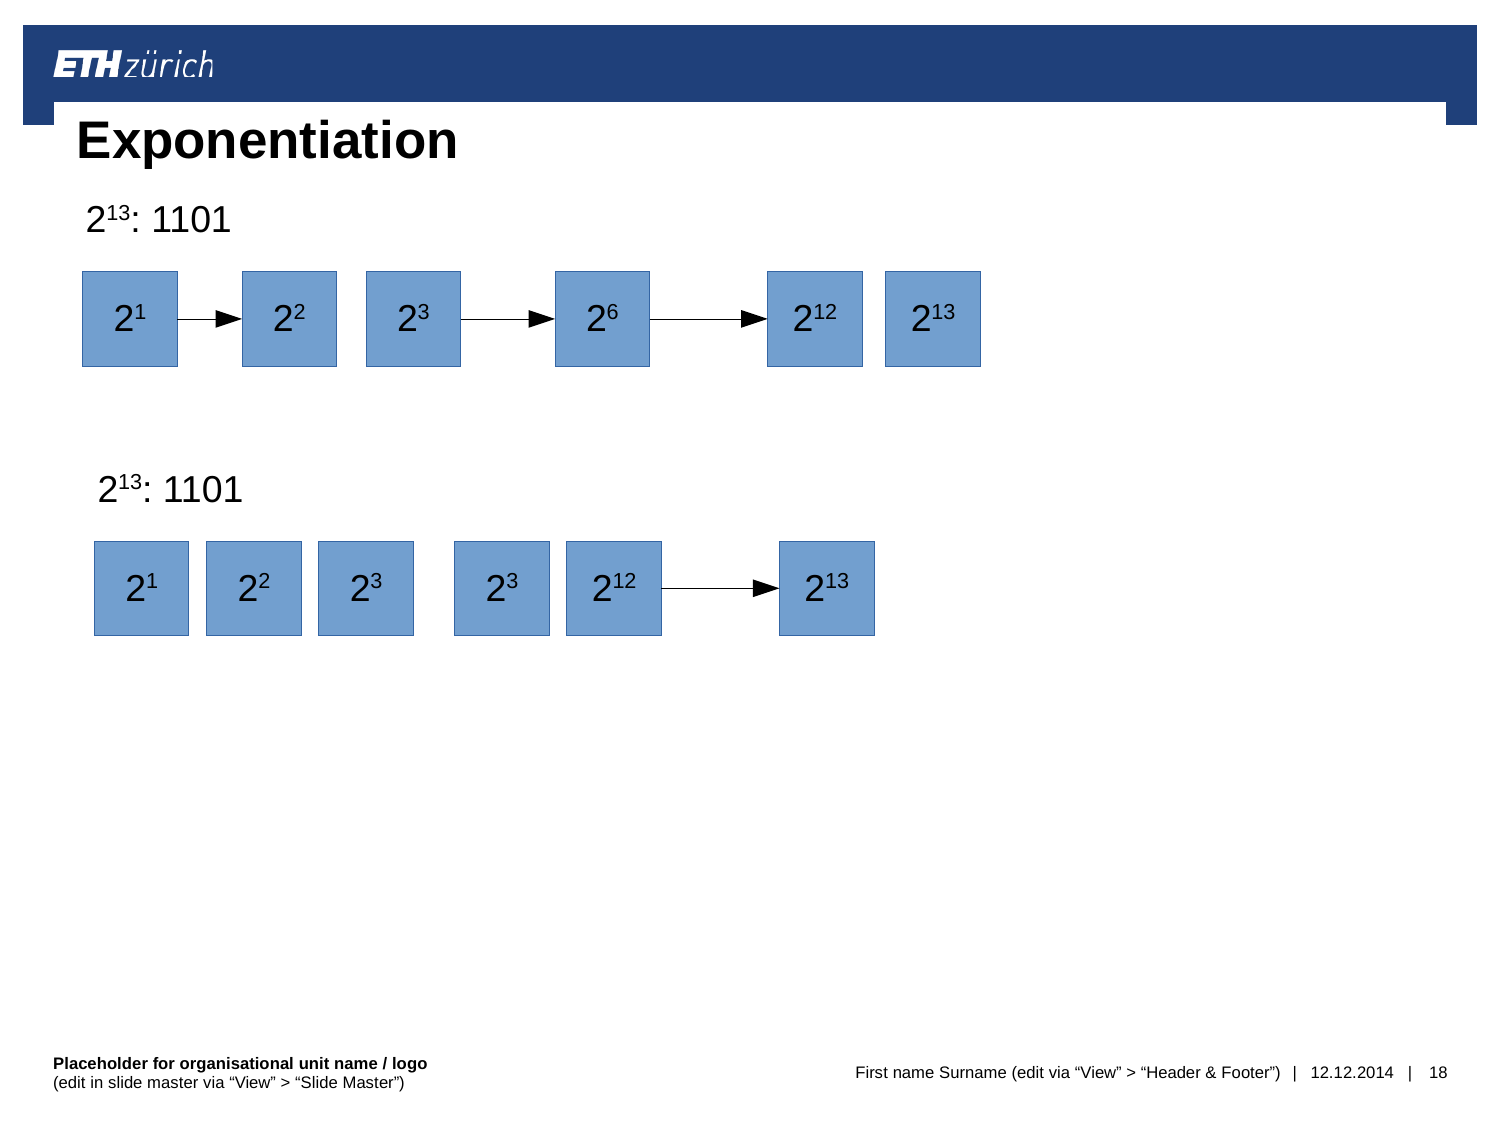

# Exponentiation
213: 1101
21
22
23
26
212
213
213: 1101
21
22
23
23
212
213
First name Surname (edit via “View” > “Header & Footer”)
12.12.2014
18